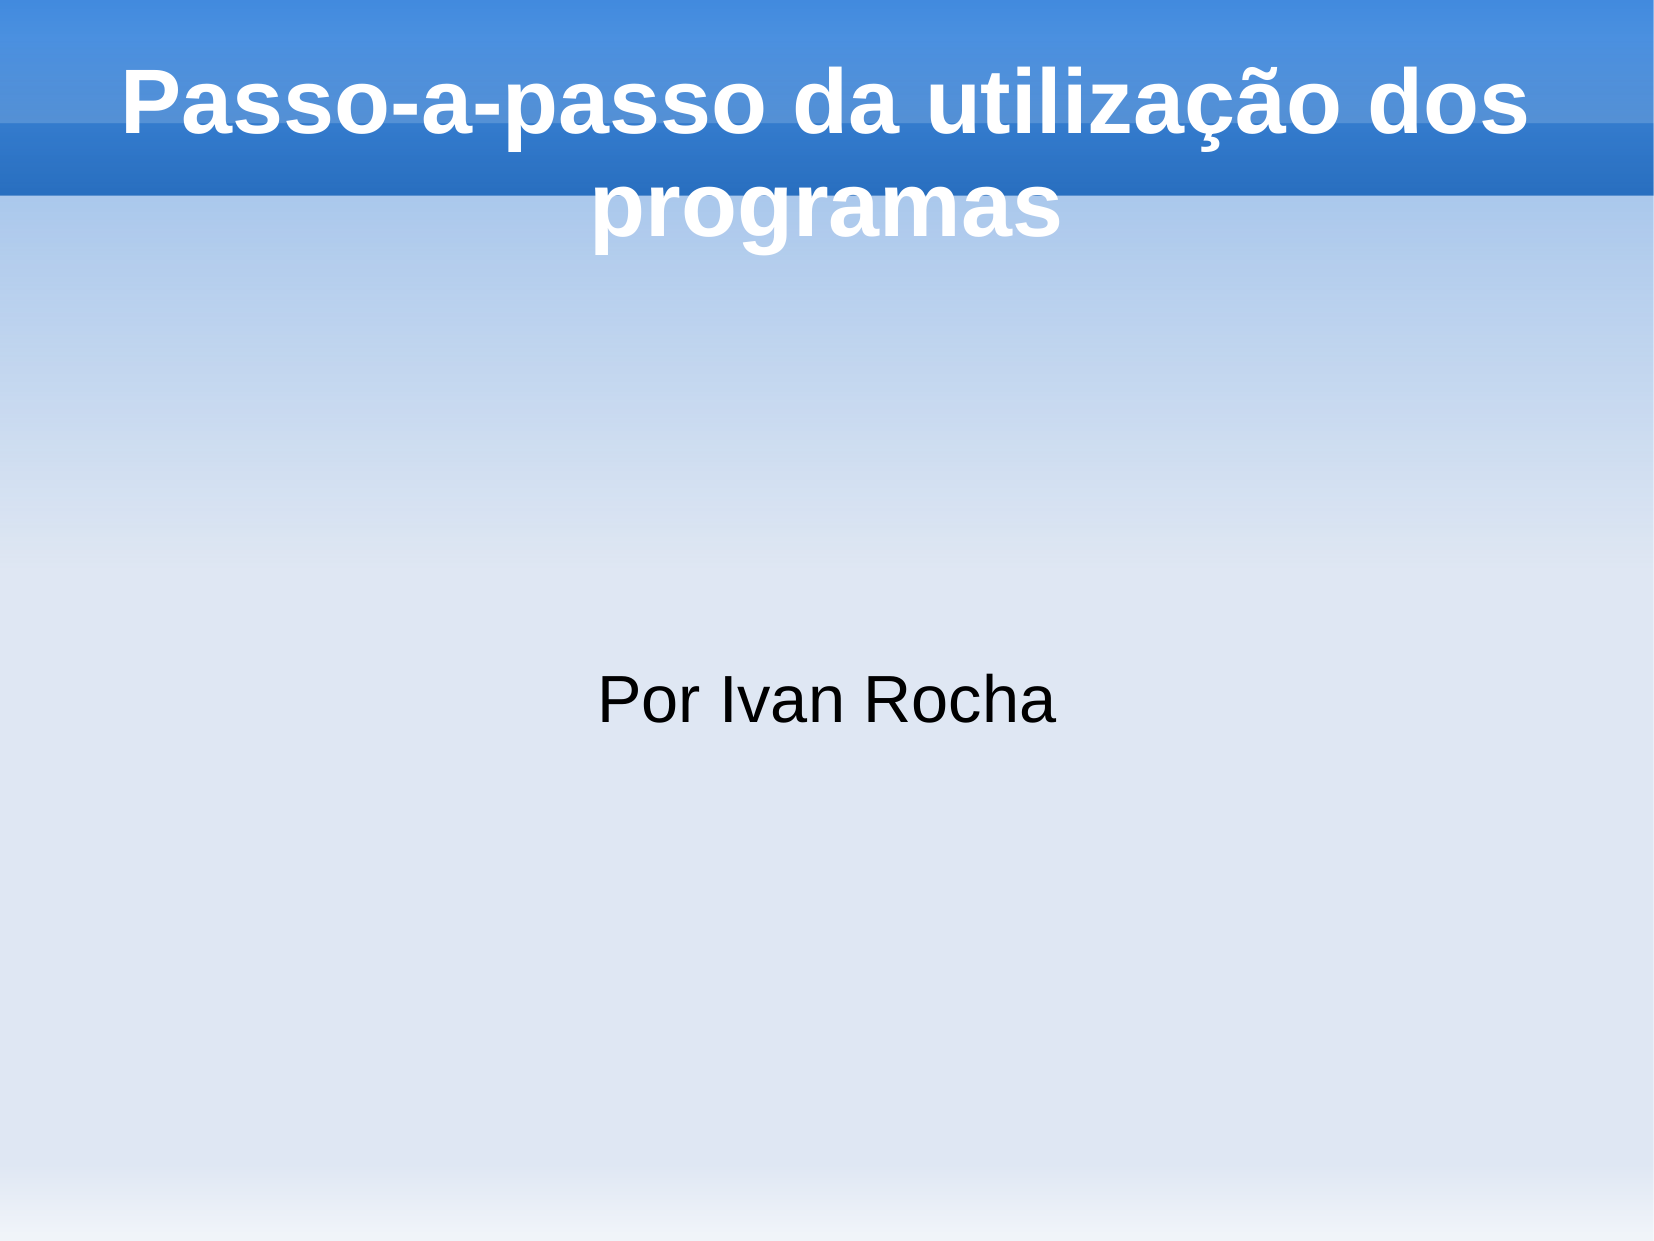

# Passo-a-passo da utilização dos programas
Por Ivan Rocha